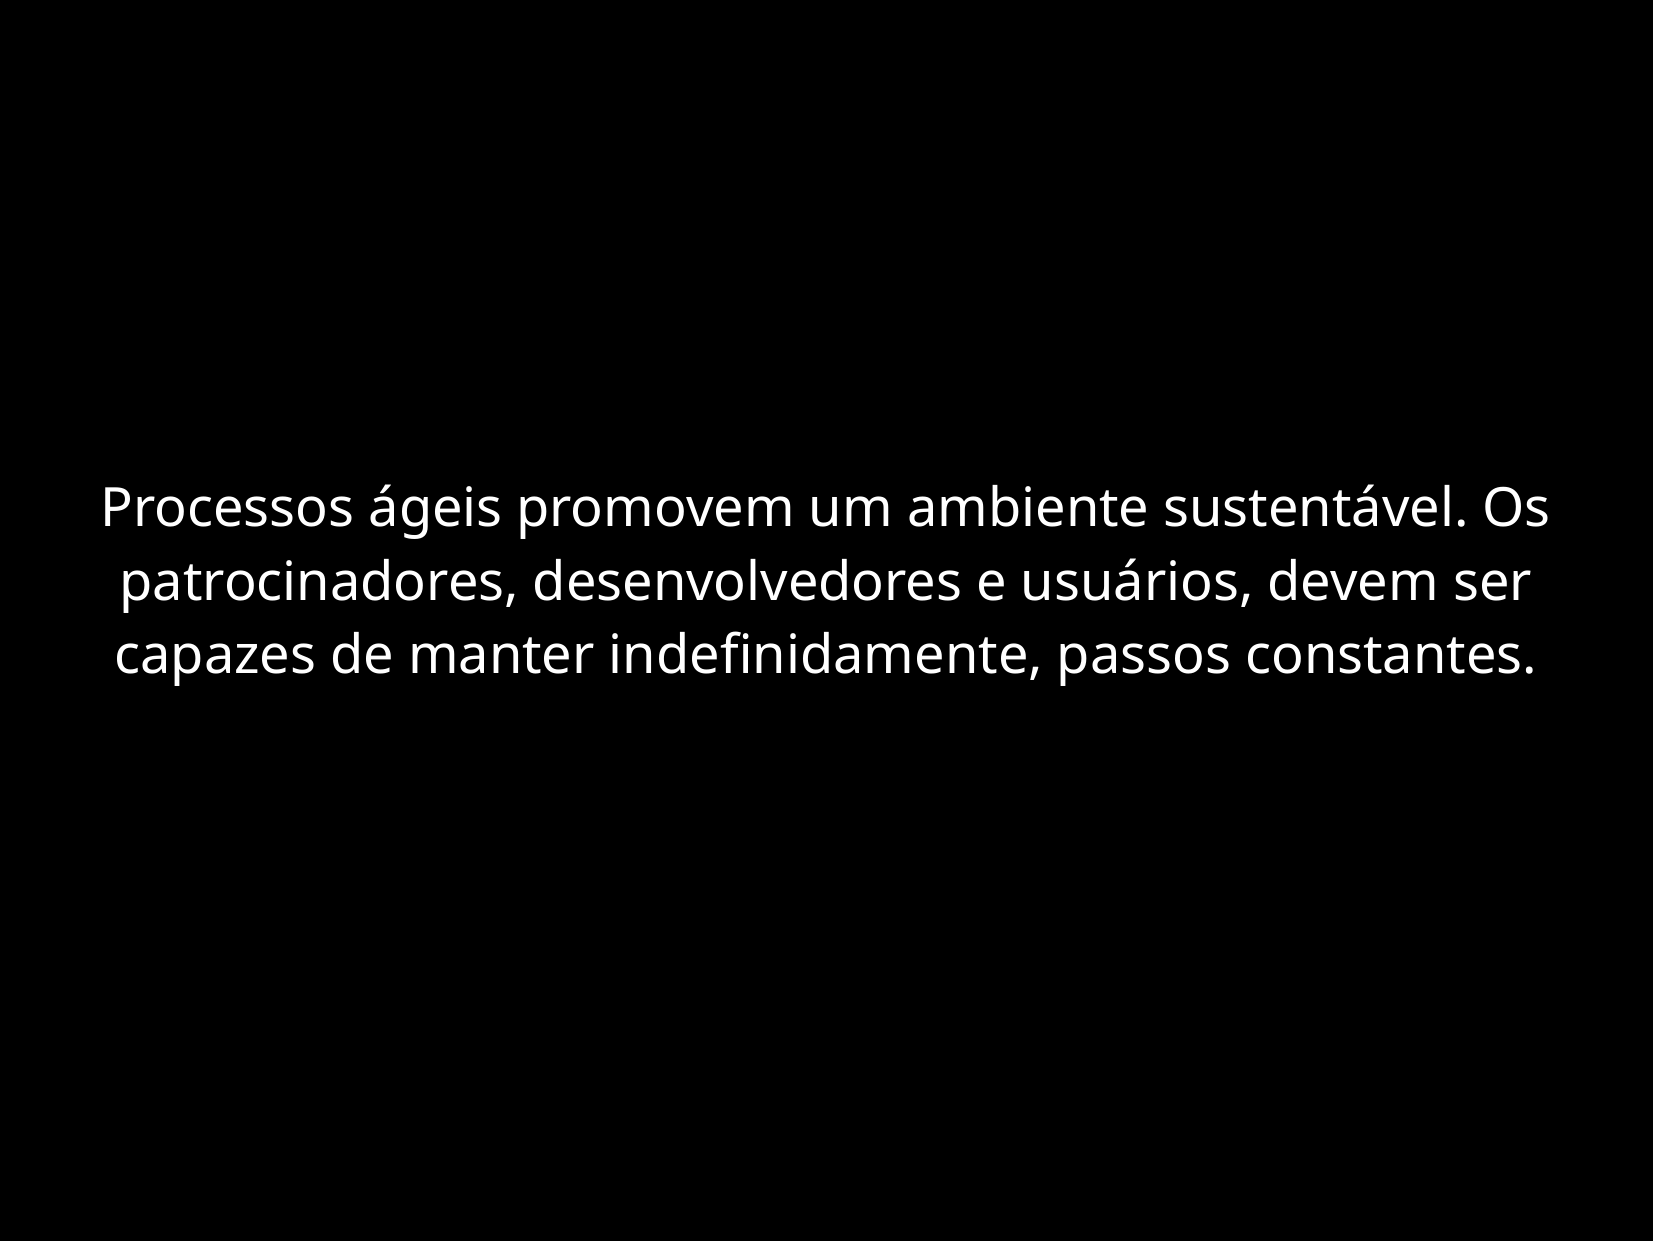

Processos ágeis promovem um ambiente sustentável. Os patrocinadores, desenvolvedores e usuários, devem ser capazes de manter indefinidamente, passos constantes.